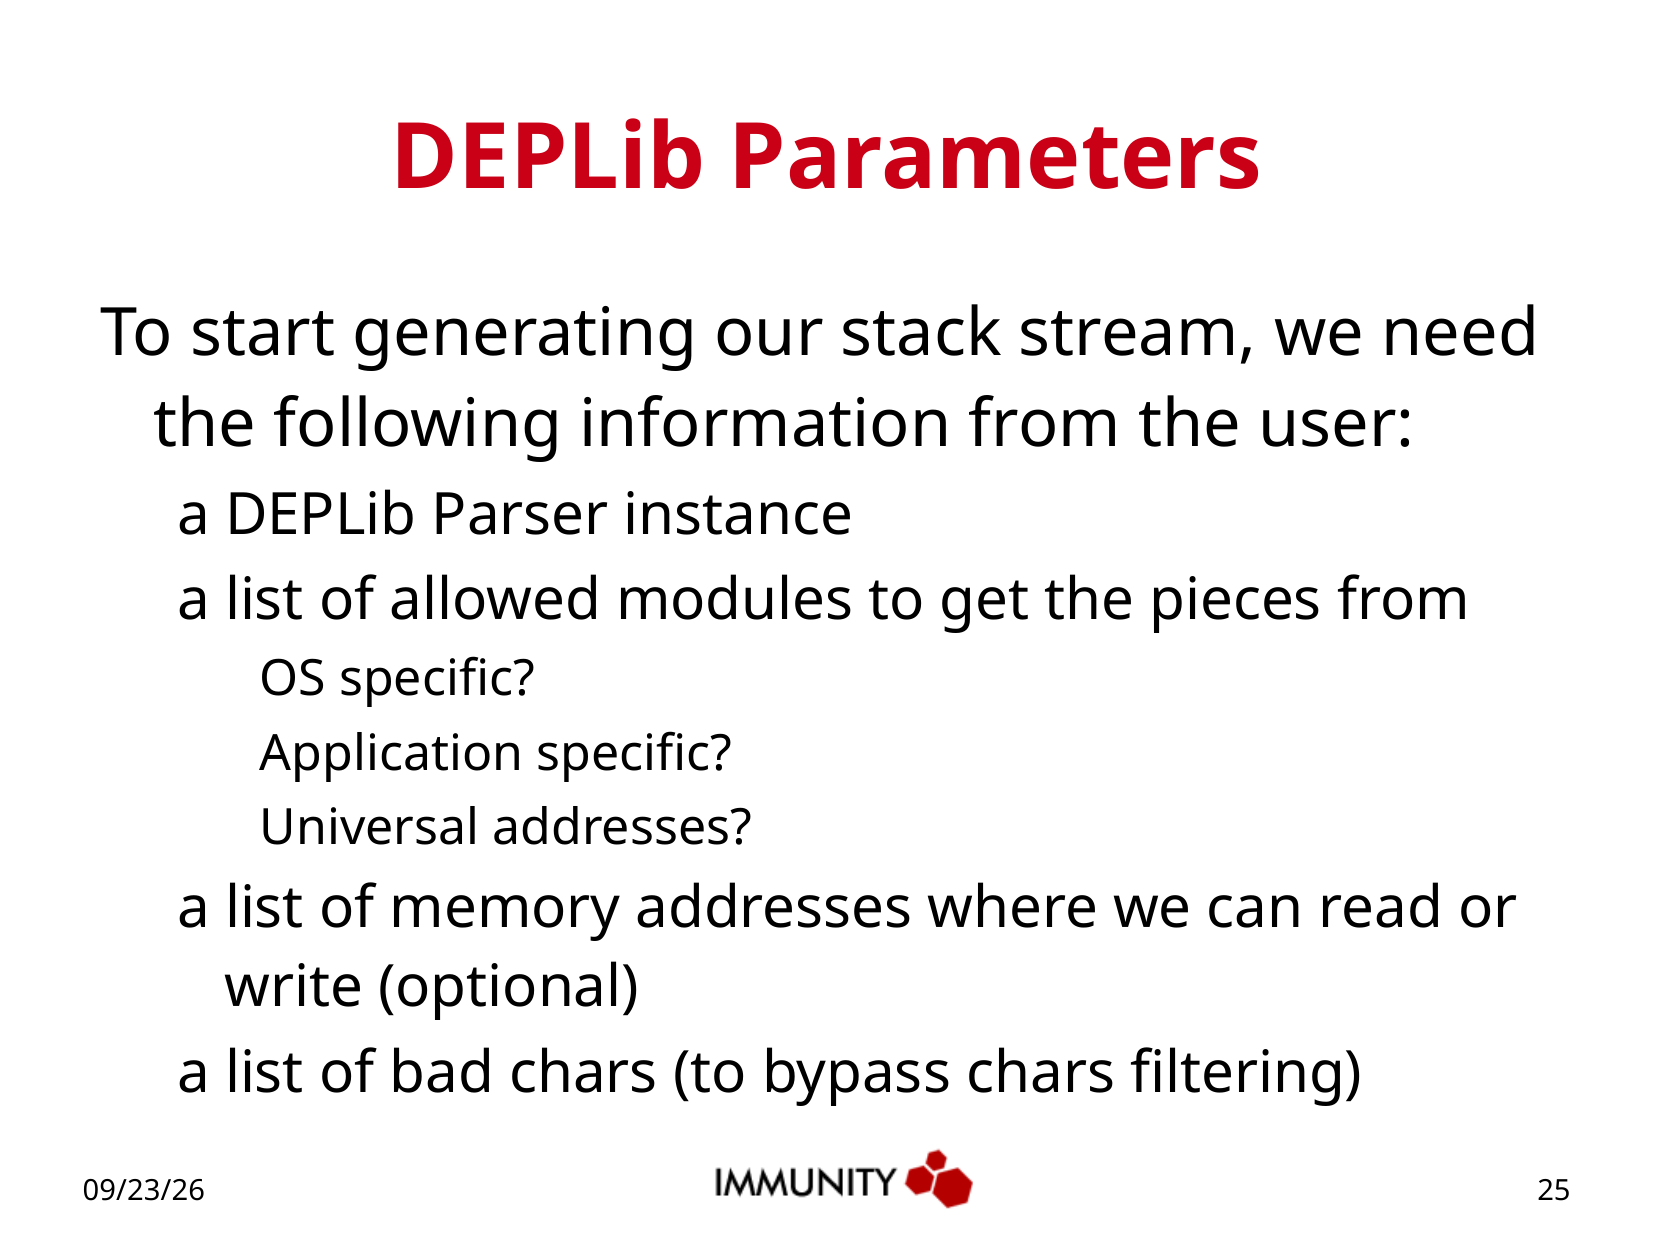

# DEPLib Parameters
To start generating our stack stream, we need the following information from the user:
a DEPLib Parser instance
a list of allowed modules to get the pieces from
OS specific?
Application specific?
Universal addresses?
a list of memory addresses where we can read or write (optional)
a list of bad chars (to bypass chars filtering)
25